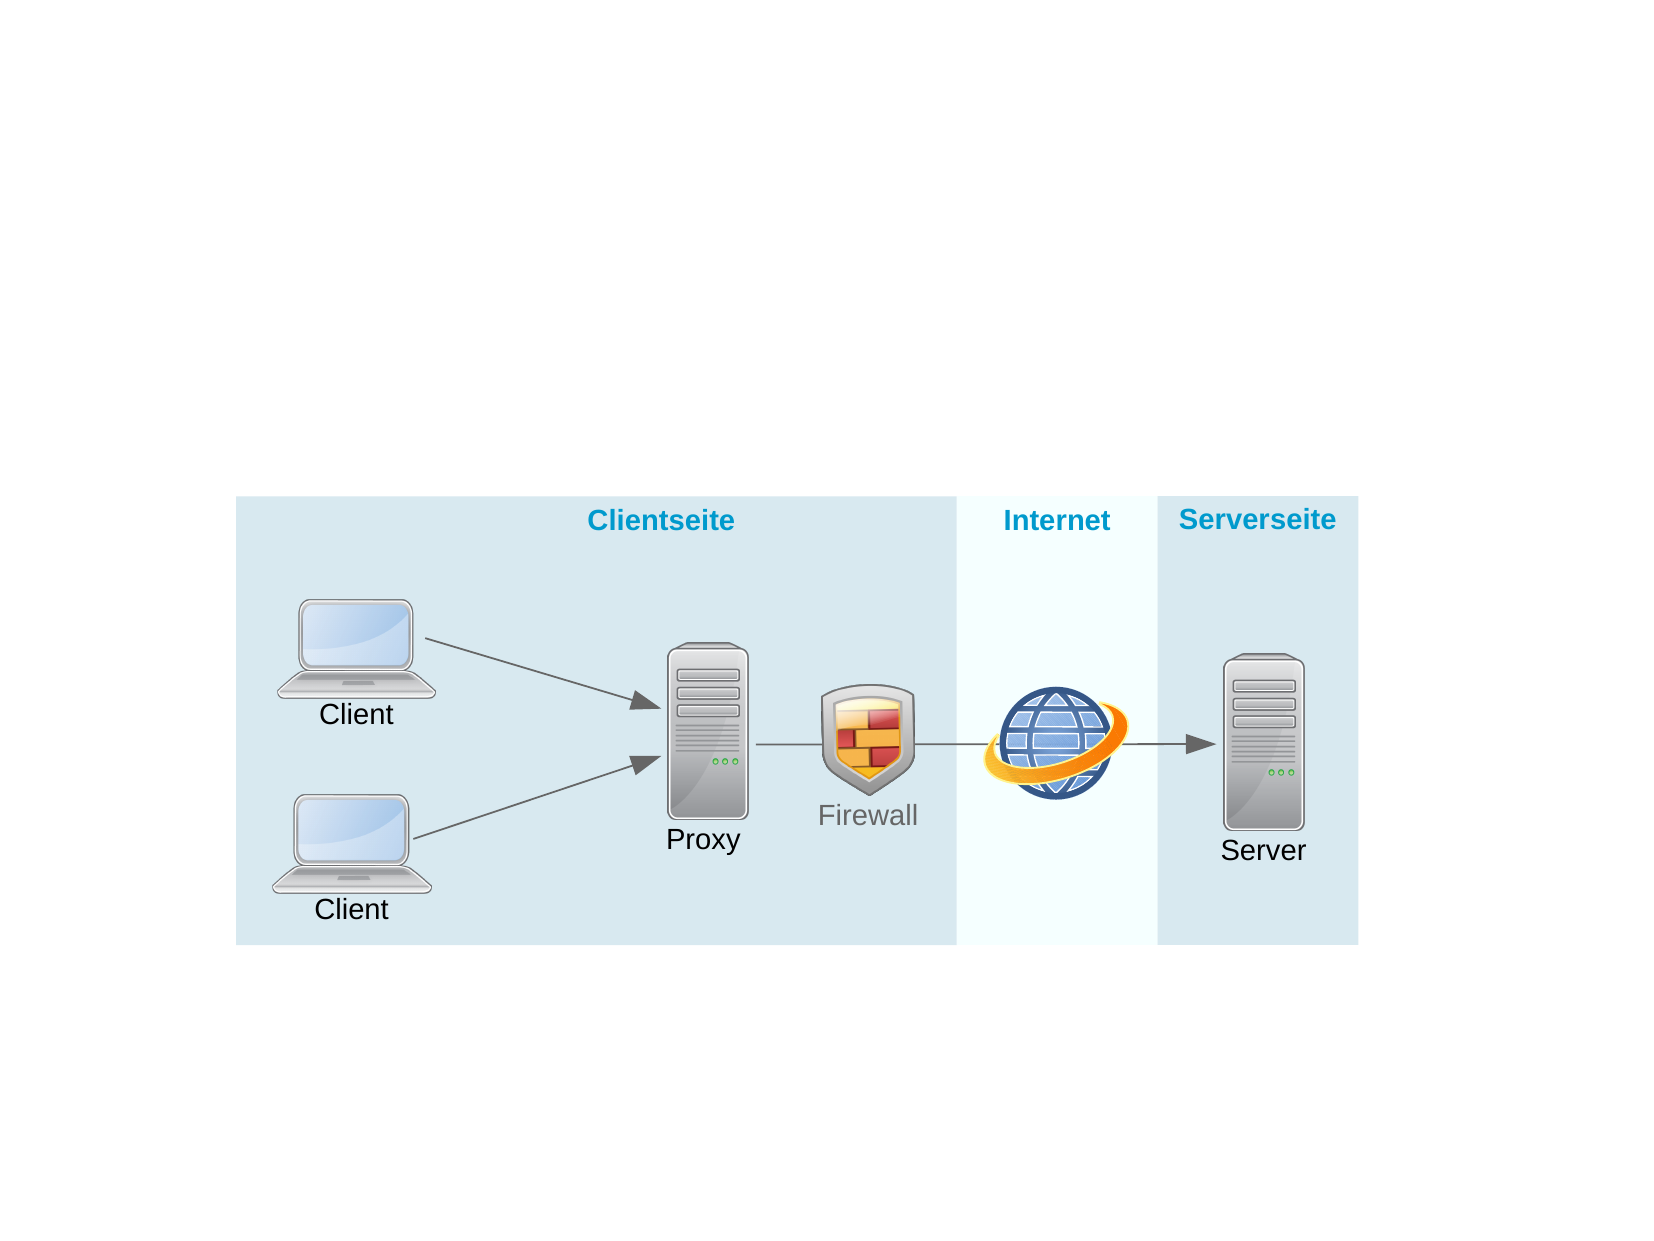

Serverseite
Internet
Clientseite
Client
Client
Proxy
Server
Firewall